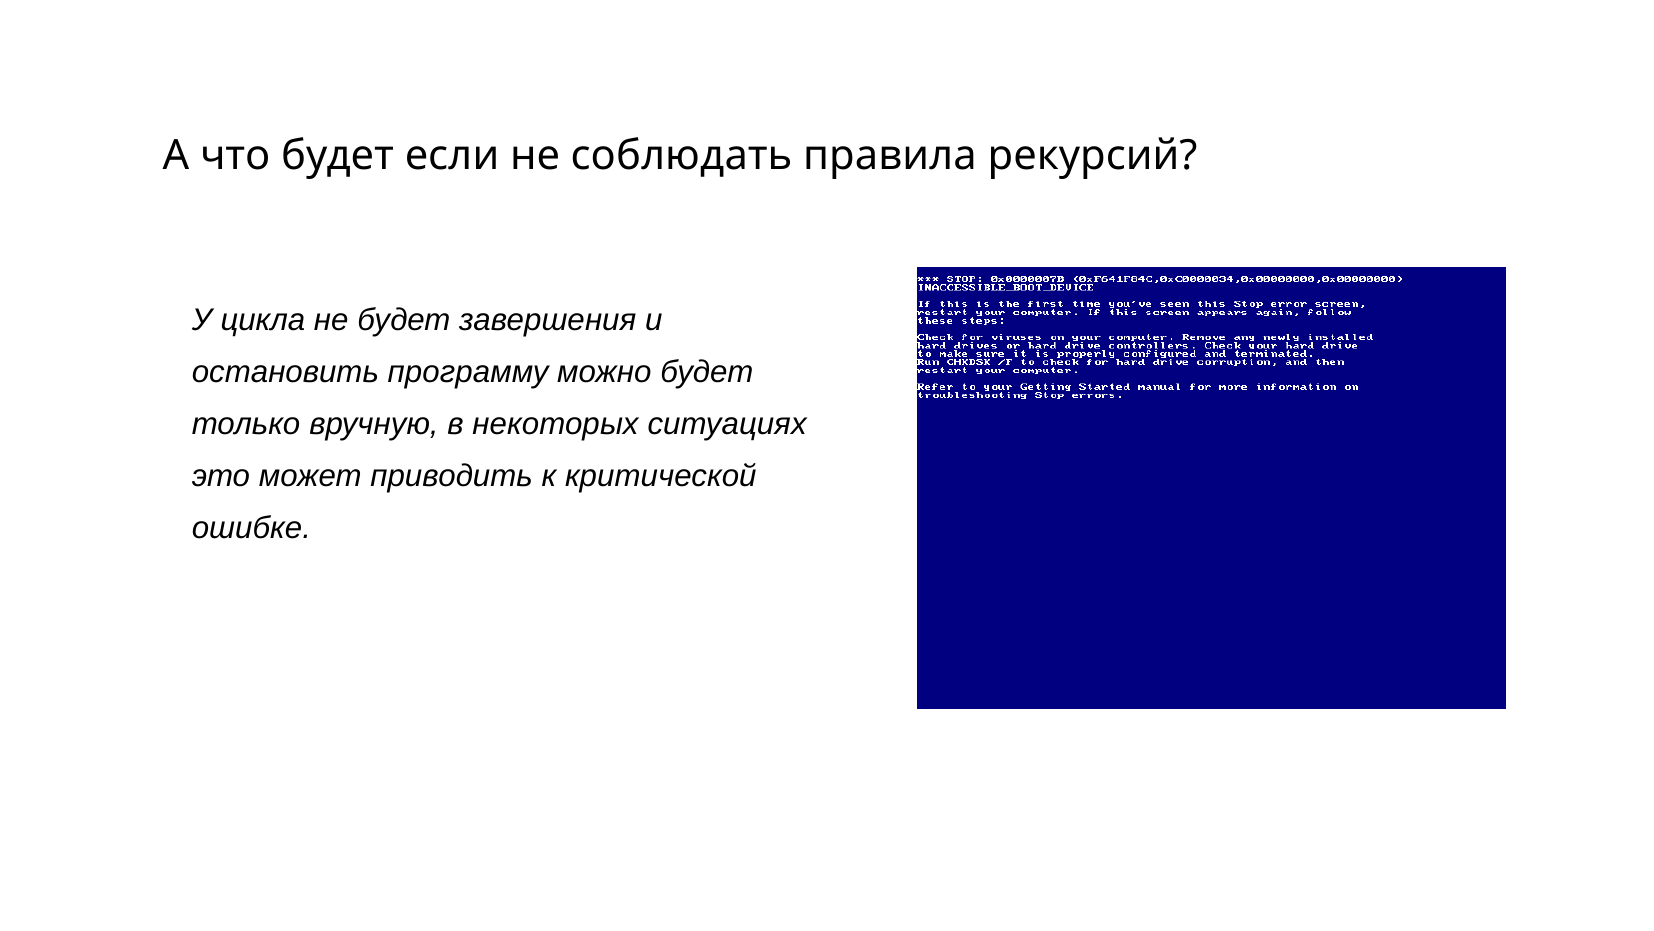

А что будет если не соблюдать правила рекурсий?
У цикла не будет завершения и остановить программу можно будет только вручную, в некоторых ситуациях это может приводить к критической ошибке.